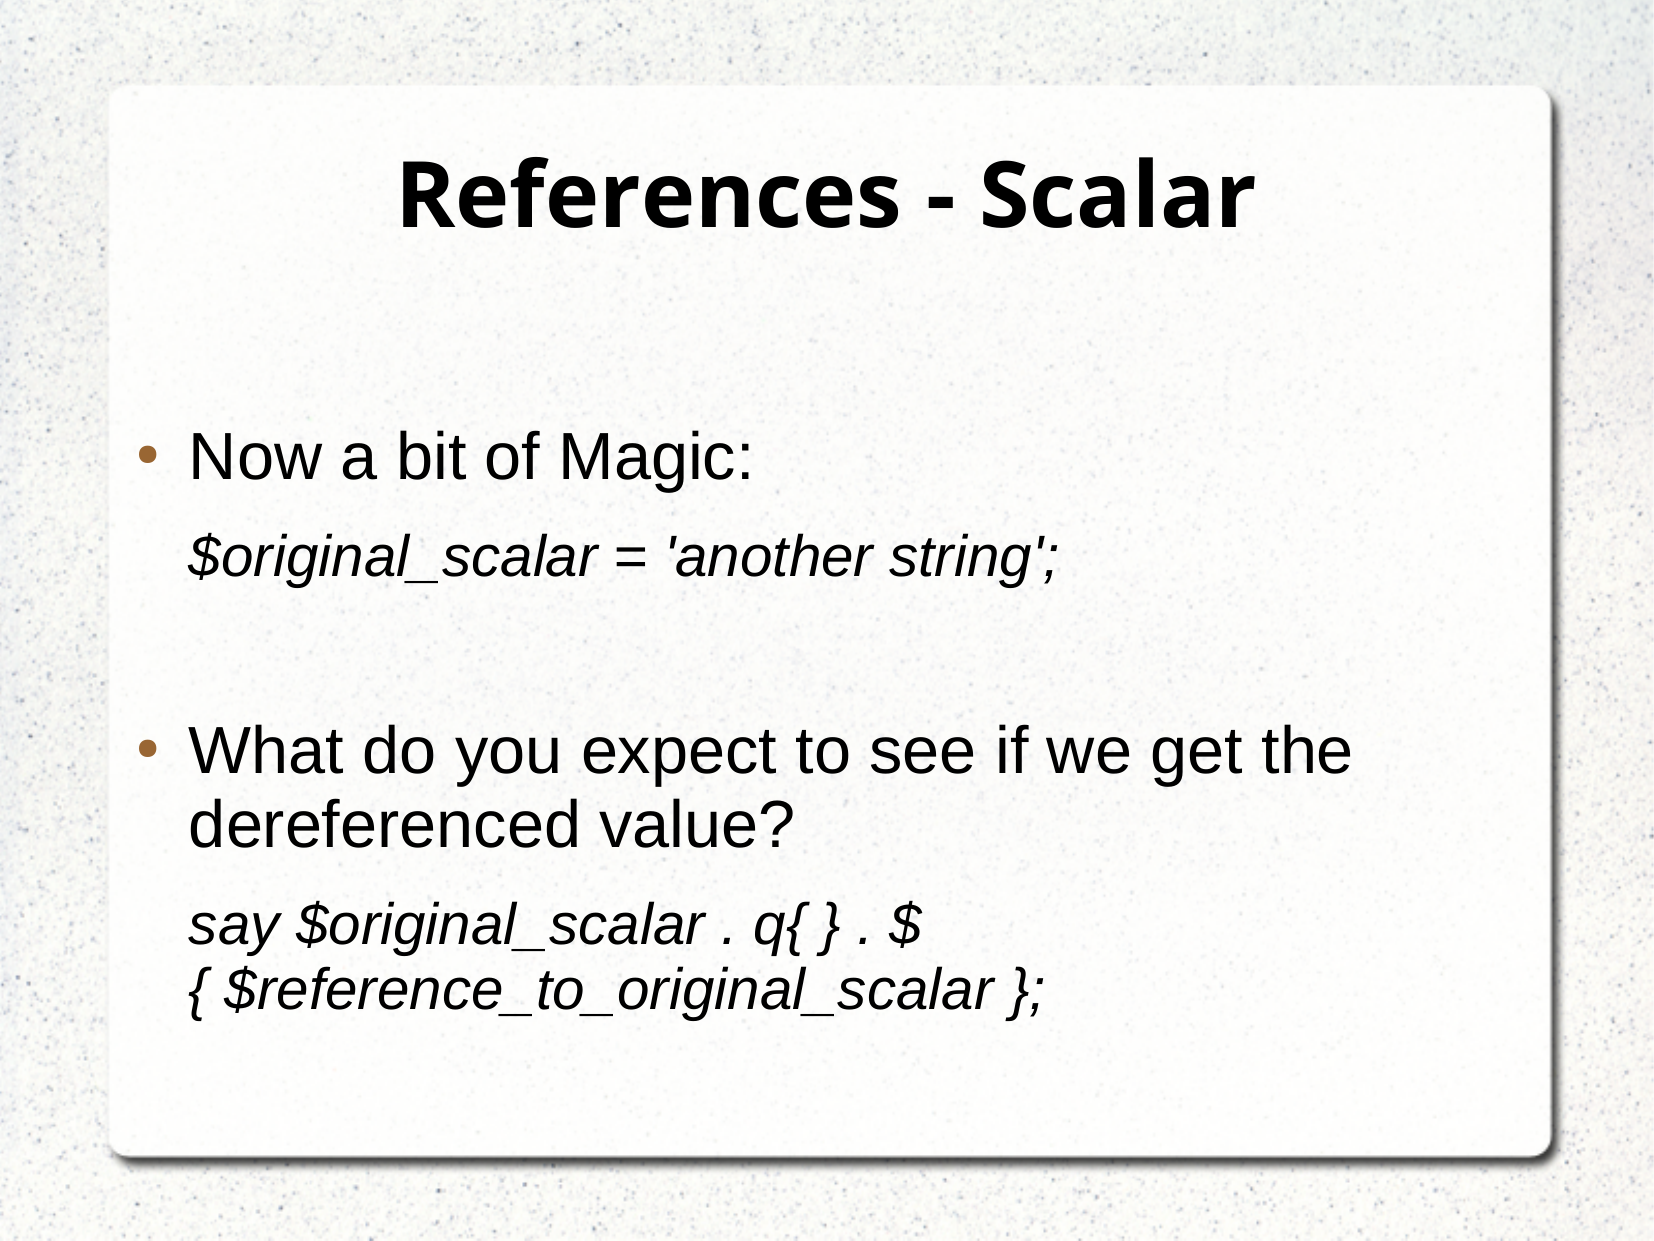

# References - Scalar
Now a bit of Magic:
$original_scalar = 'another string';
What do you expect to see if we get the dereferenced value?
say $original_scalar . q{ } . ${ $reference_to_original_scalar };